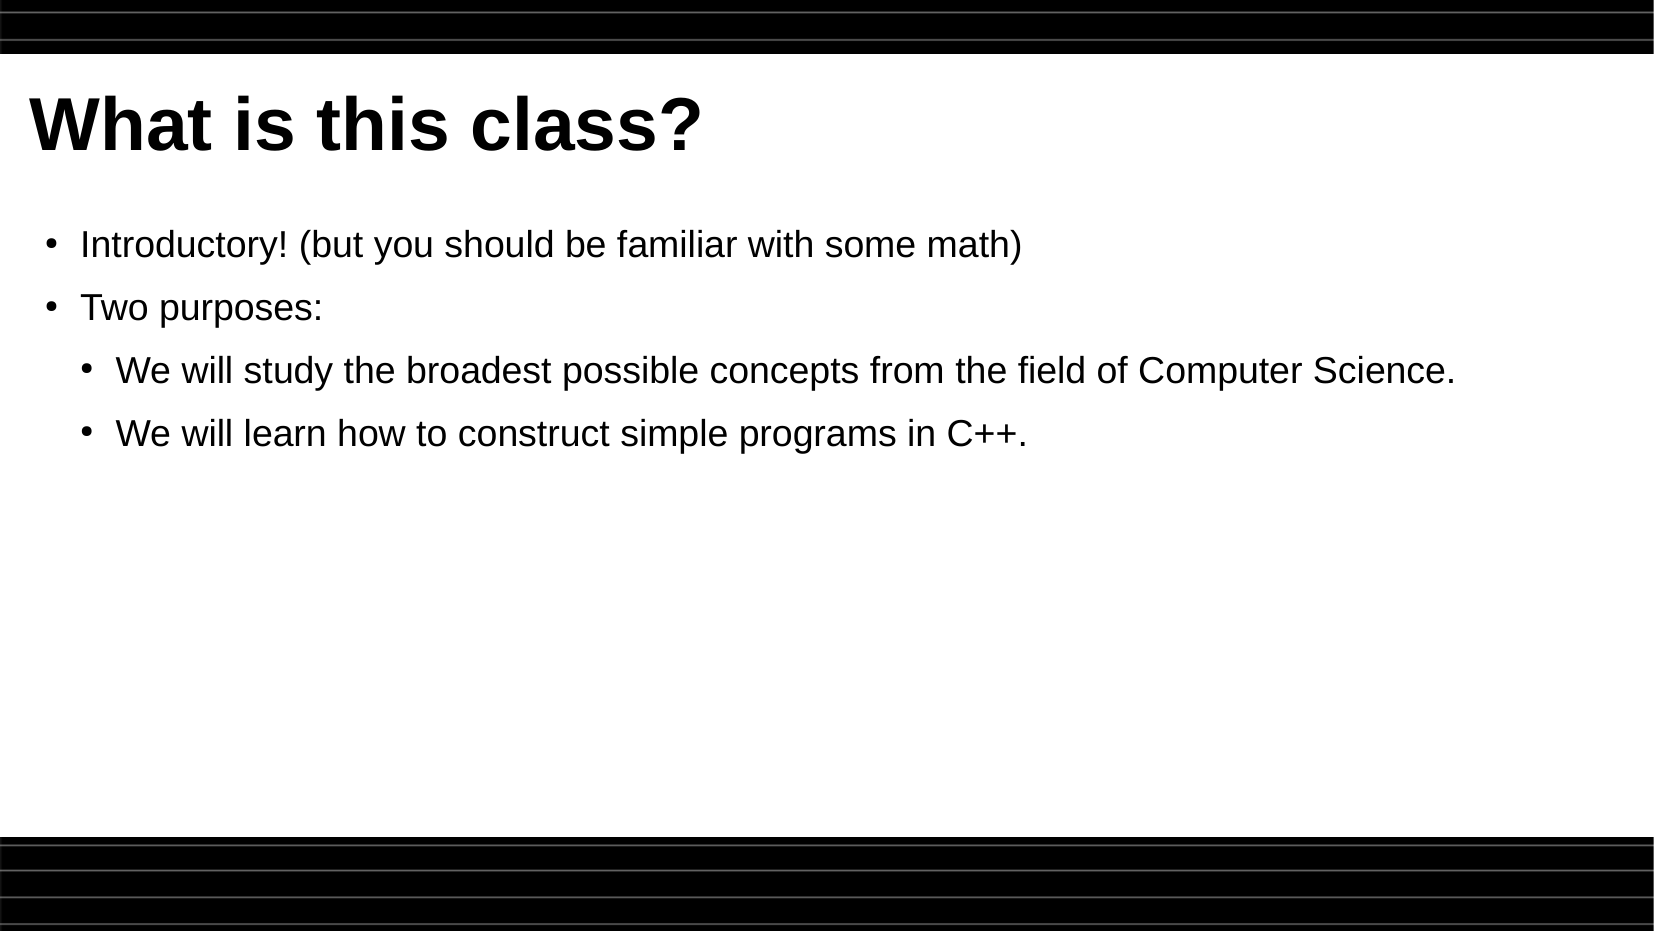

What is this class?
Introductory! (but you should be familiar with some math)
Two purposes:
We will study the broadest possible concepts from the field of Computer Science.
We will learn how to construct simple programs in C++.